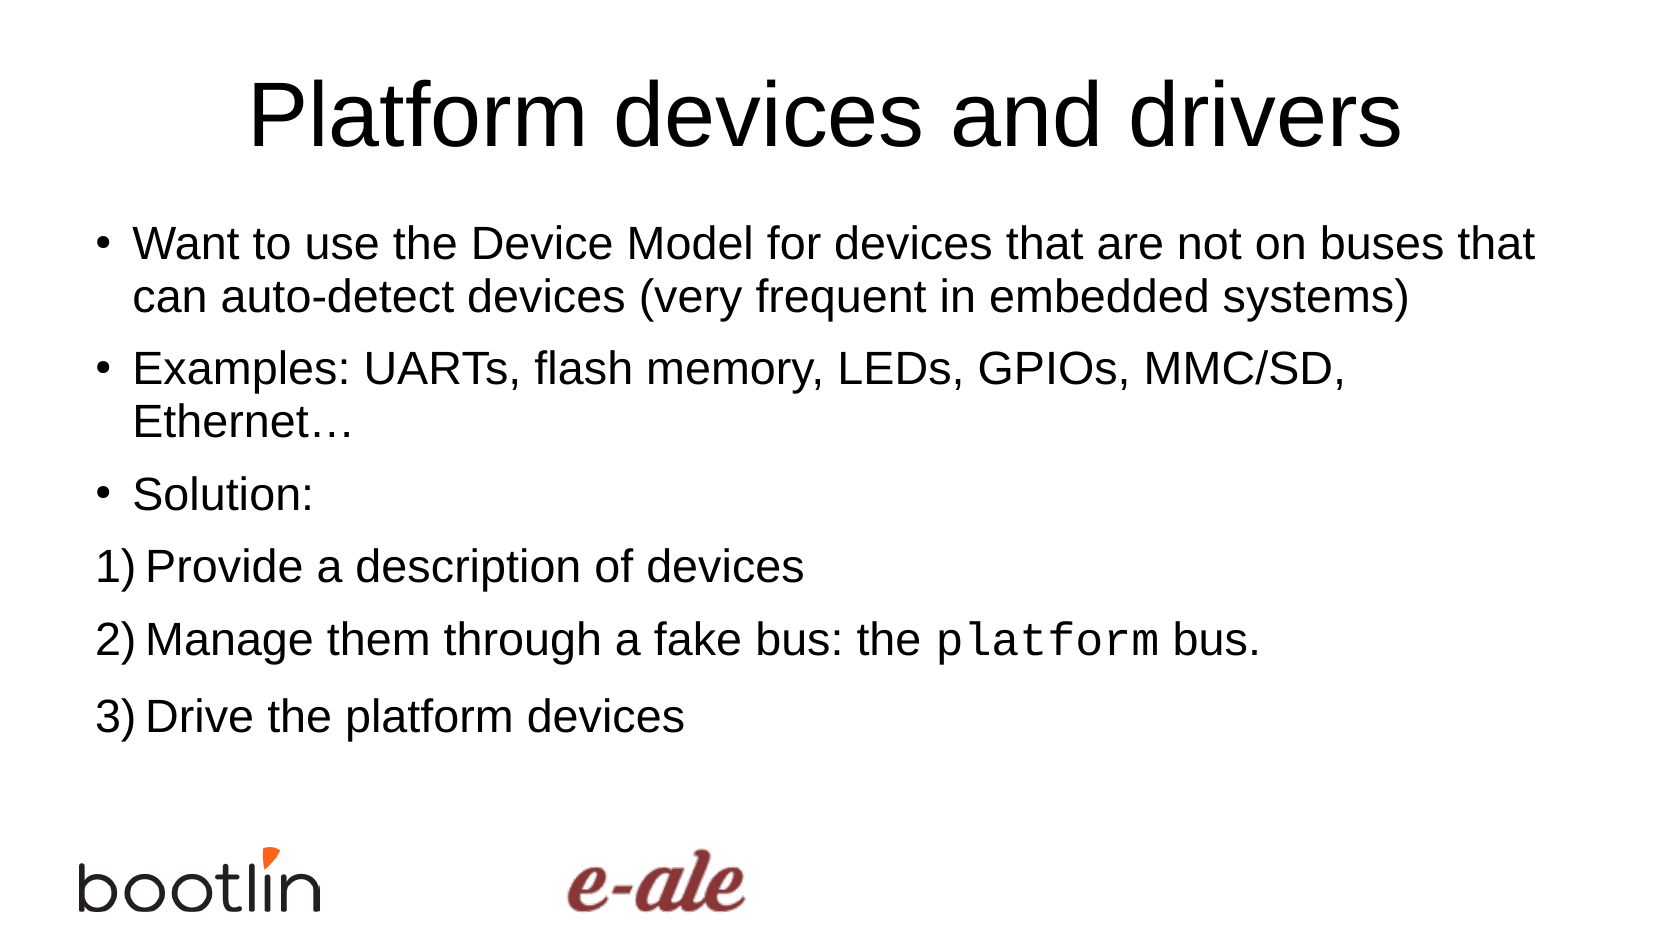

# Platform devices and drivers
Want to use the Device Model for devices that are not on buses that can auto-detect devices (very frequent in embedded systems)
Examples: UARTs, flash memory, LEDs, GPIOs, MMC/SD, Ethernet…
Solution:
 Provide a description of devices
 Manage them through a fake bus: the platform bus.
 Drive the platform devices